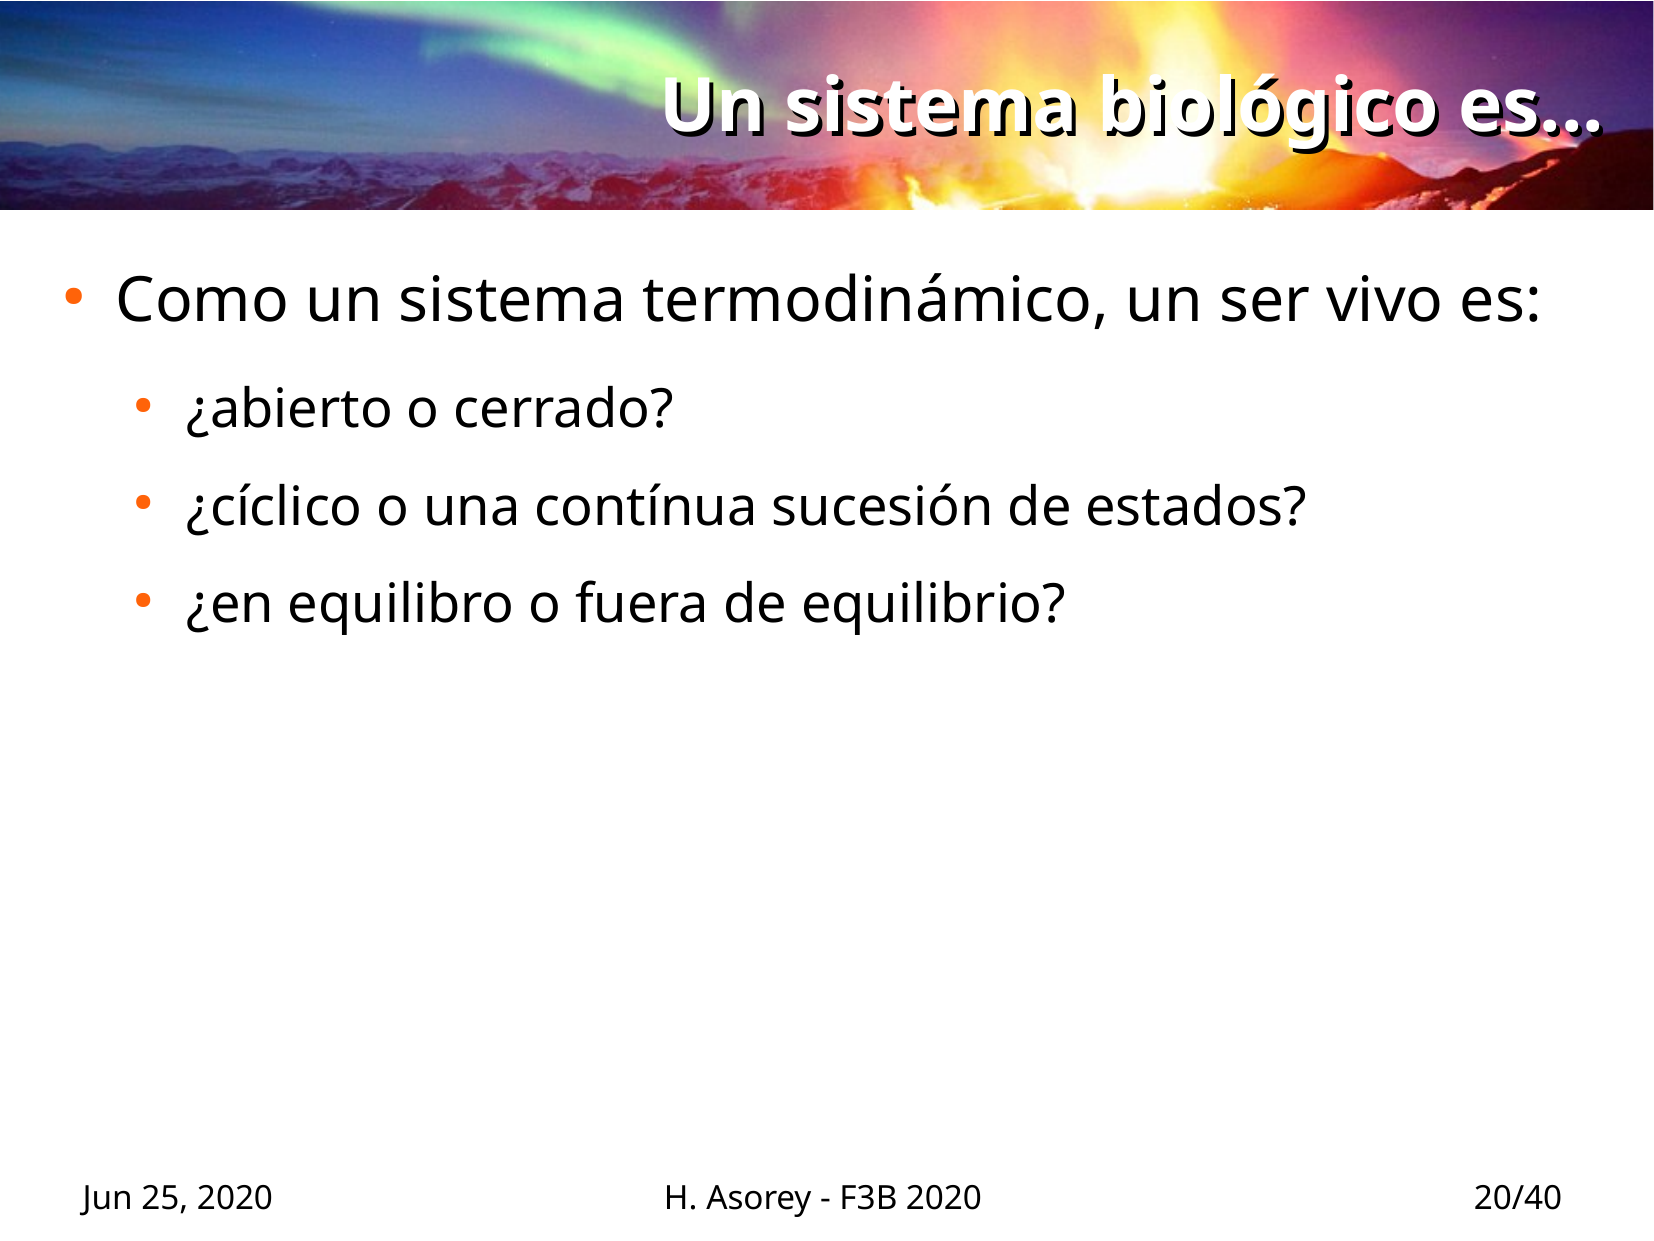

# Un sistema biológico es...
Como un sistema termodinámico, un ser vivo es:
¿abierto o cerrado?
¿cíclico o una contínua sucesión de estados?
¿en equilibro o fuera de equilibrio?
Jun 25, 2020
H. Asorey - F3B 2020
20